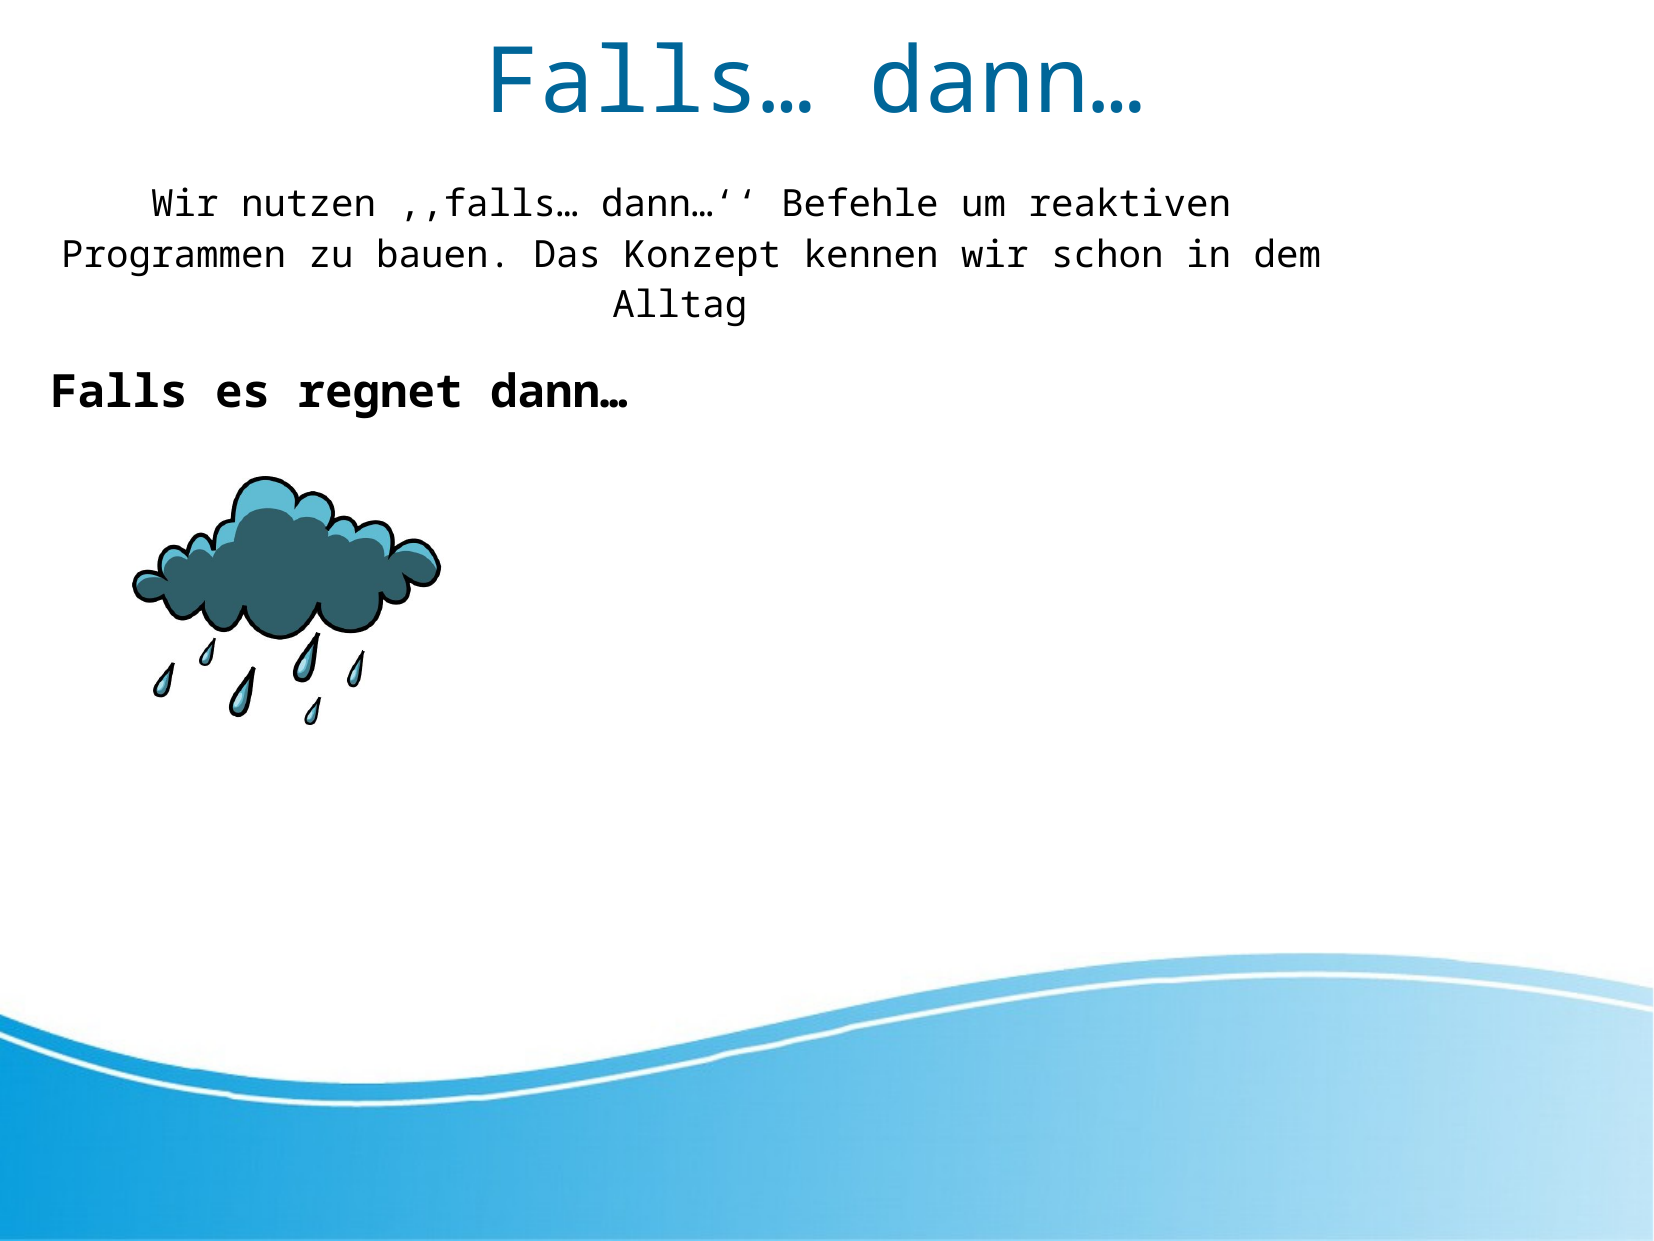

# Falls… dann…
Wir nutzen ,,falls… dann…‘‘ Befehle um reaktiven Programmen zu bauen. Das Konzept kennen wir schon in dem Alltag
Falls es regnet dann…